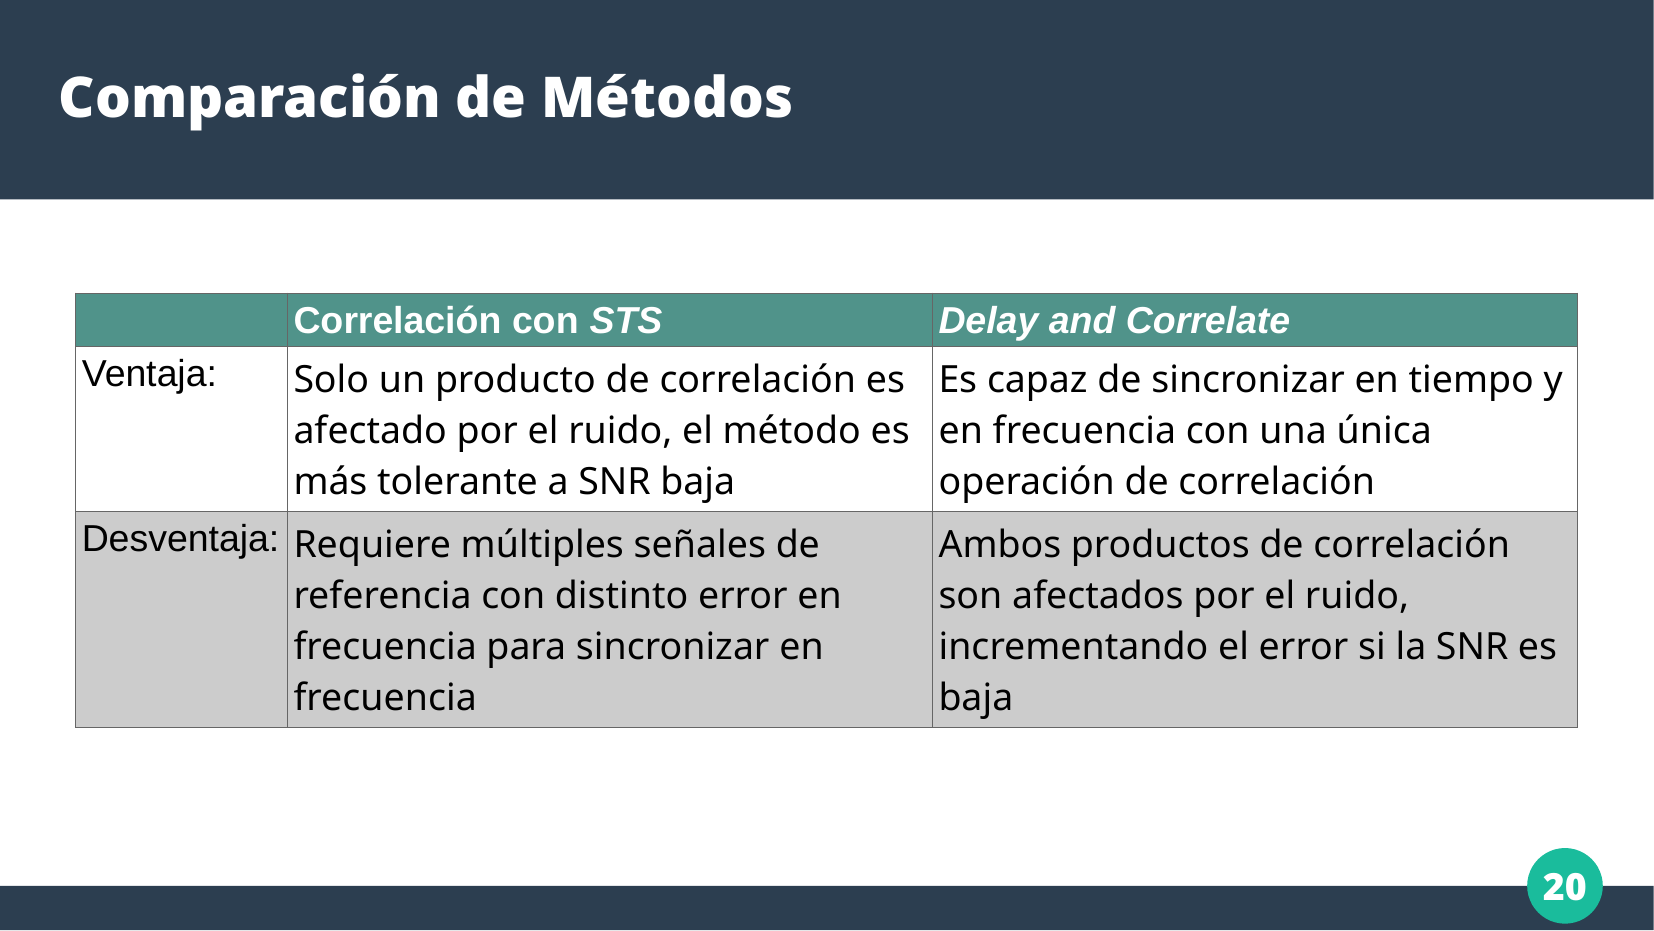

# Comparación de Métodos
| | Correlación con STS | Delay and Correlate |
| --- | --- | --- |
| Ventaja: | Solo un producto de correlación es afectado por el ruido, el método es más tolerante a SNR baja | Es capaz de sincronizar en tiempo y en frecuencia con una única operación de correlación |
| Desventaja: | Requiere múltiples señales de referencia con distinto error en frecuencia para sincronizar en frecuencia | Ambos productos de correlación son afectados por el ruido, incrementando el error si la SNR es baja |